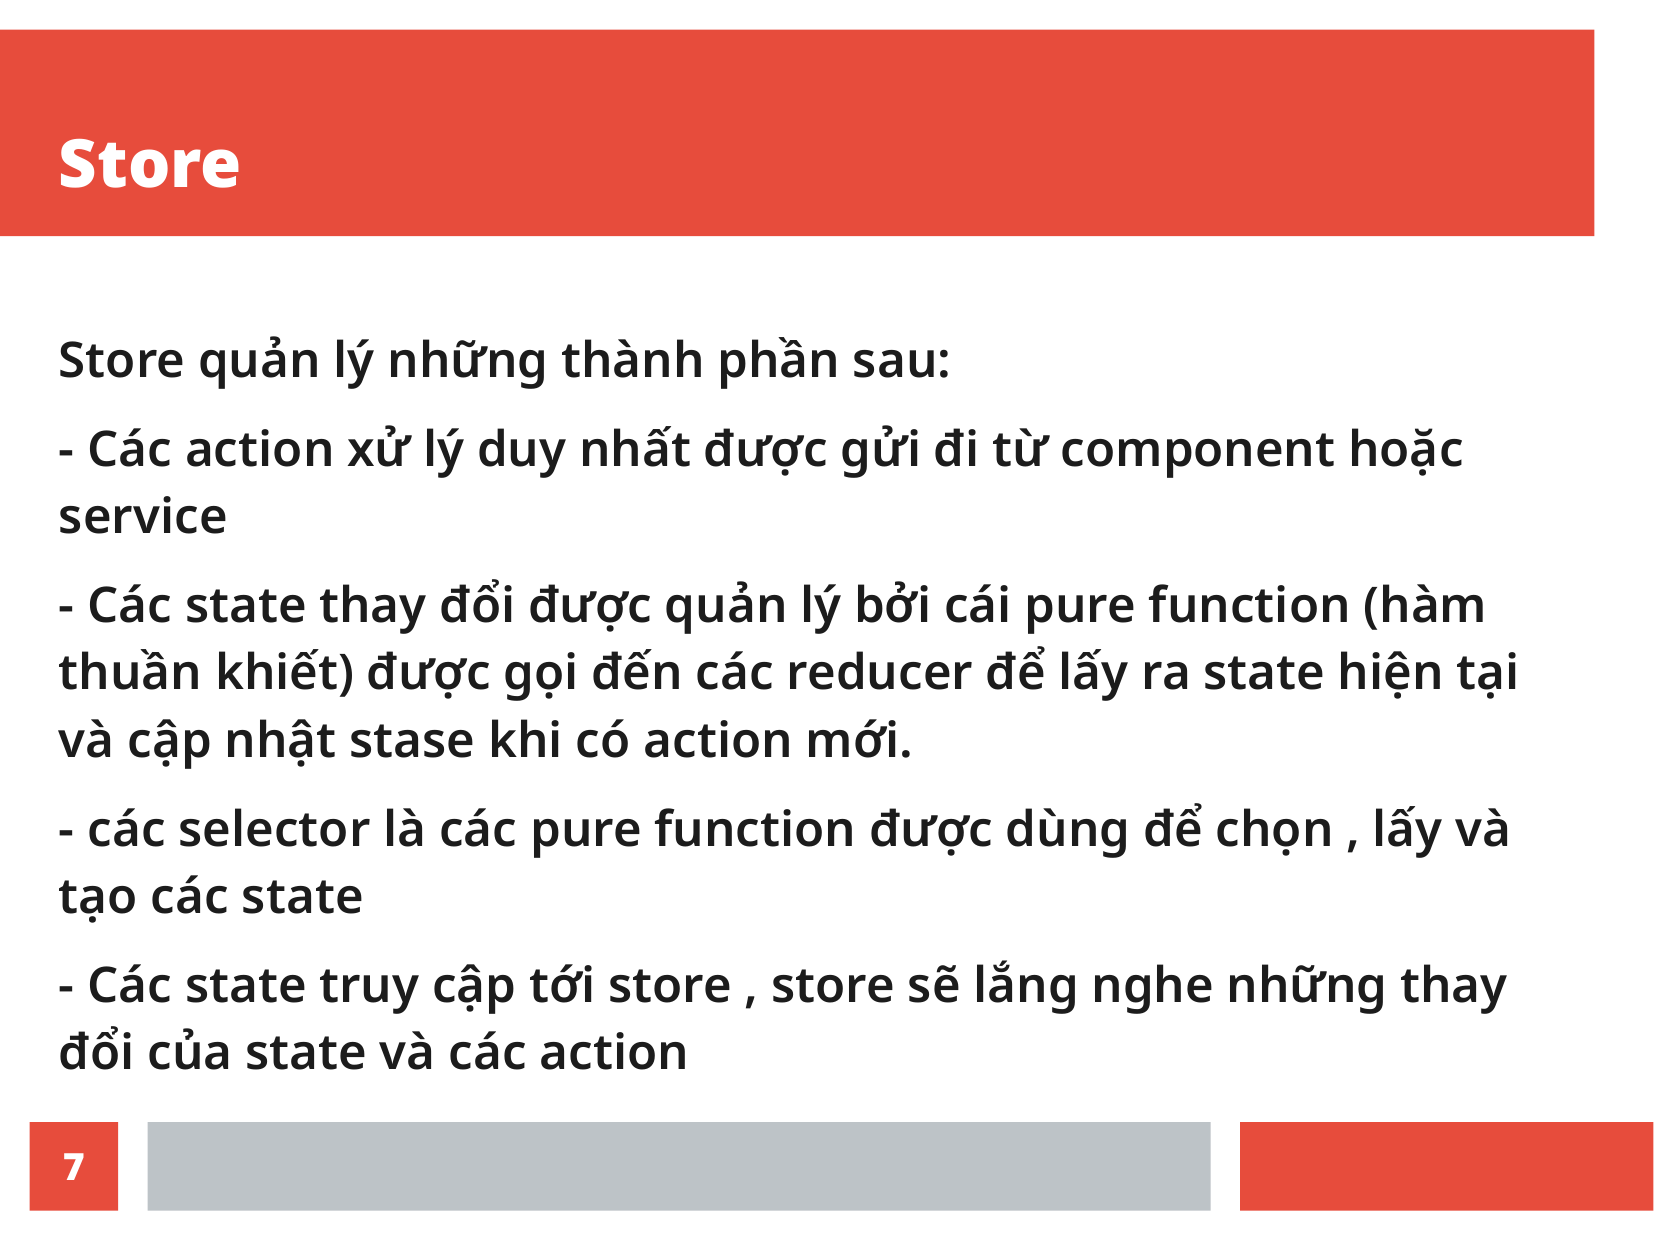

# Store
Store quản lý những thành phần sau:
- Các action xử lý duy nhất được gửi đi từ component hoặc service
- Các state thay đổi được quản lý bởi cái pure function (hàm thuần khiết) được gọi đến các reducer để lấy ra state hiện tại và cập nhật stase khi có action mới.
- các selector là các pure function được dùng để chọn , lấy và tạo các state
- Các state truy cập tới store , store sẽ lắng nghe những thay đổi của state và các action
7